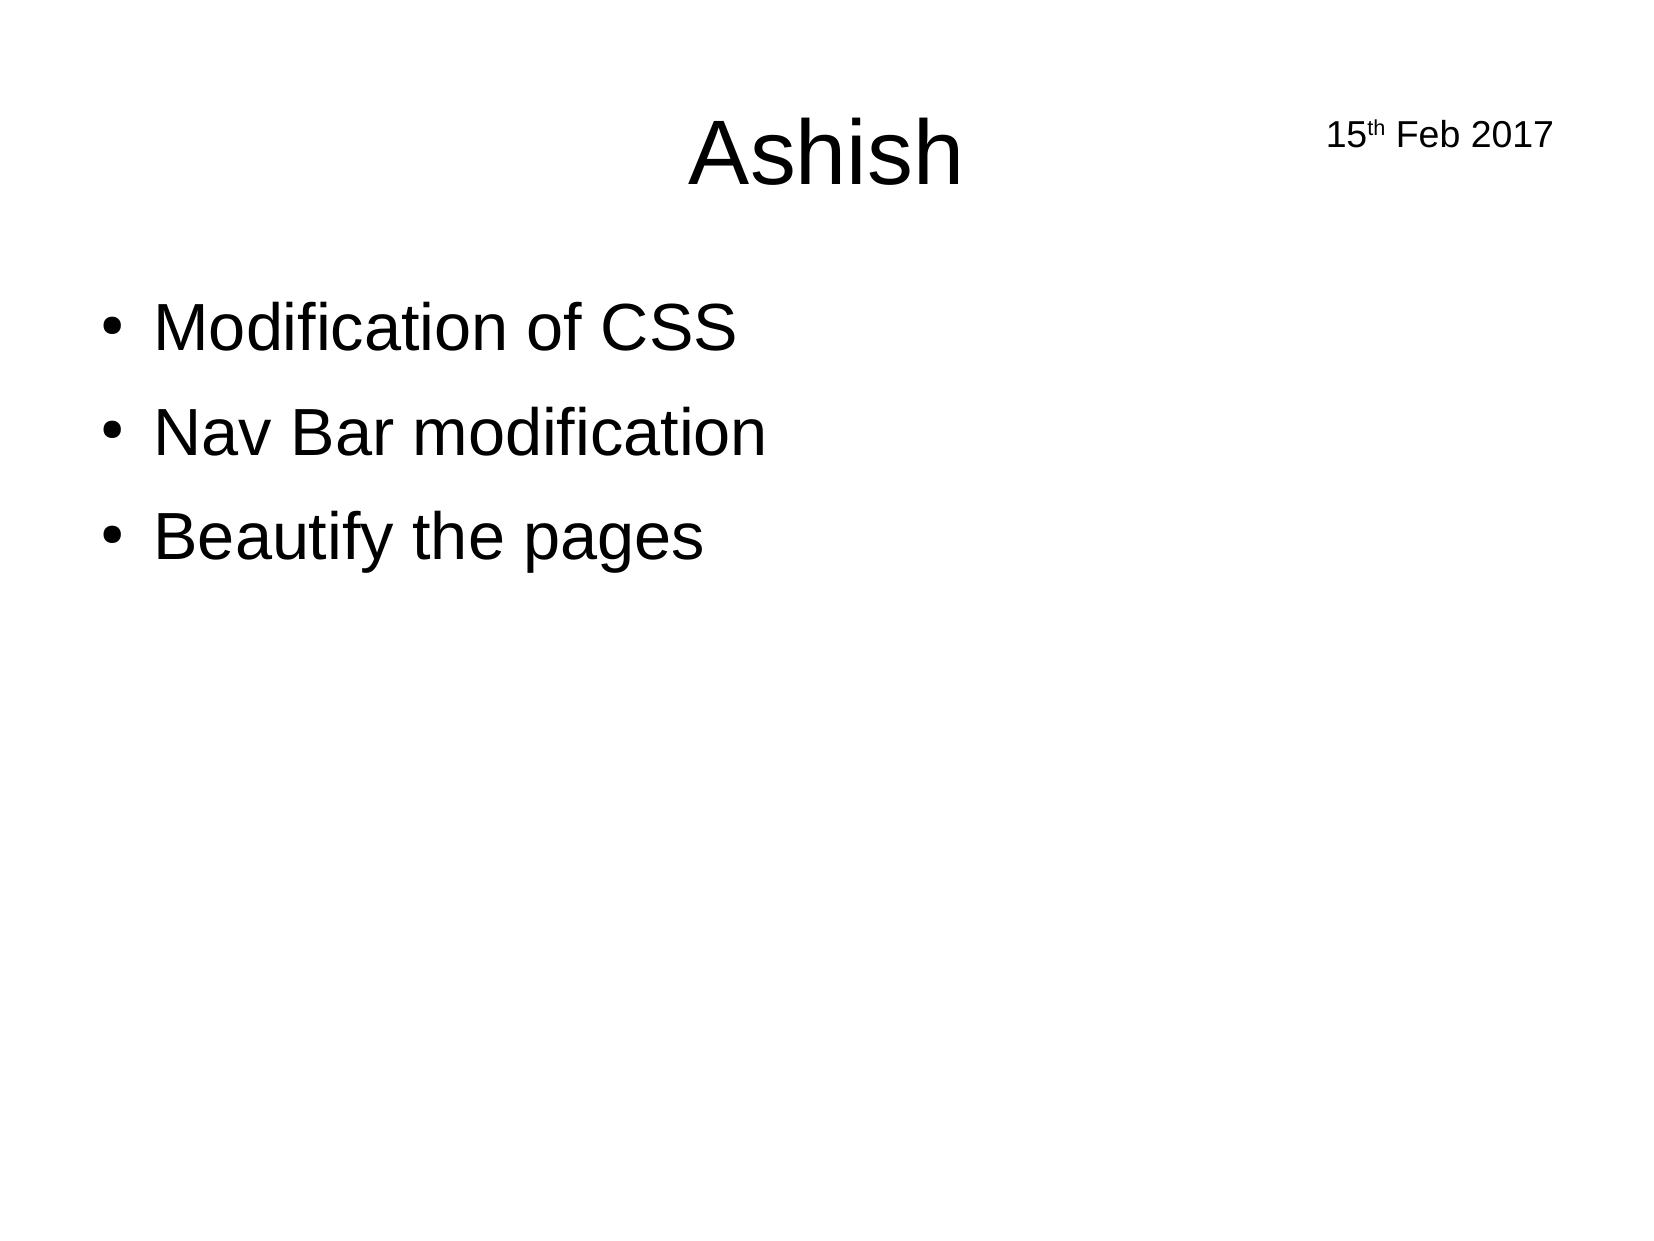

# Ashish
15th Feb 2017
Modification of CSS
Nav Bar modification
Beautify the pages